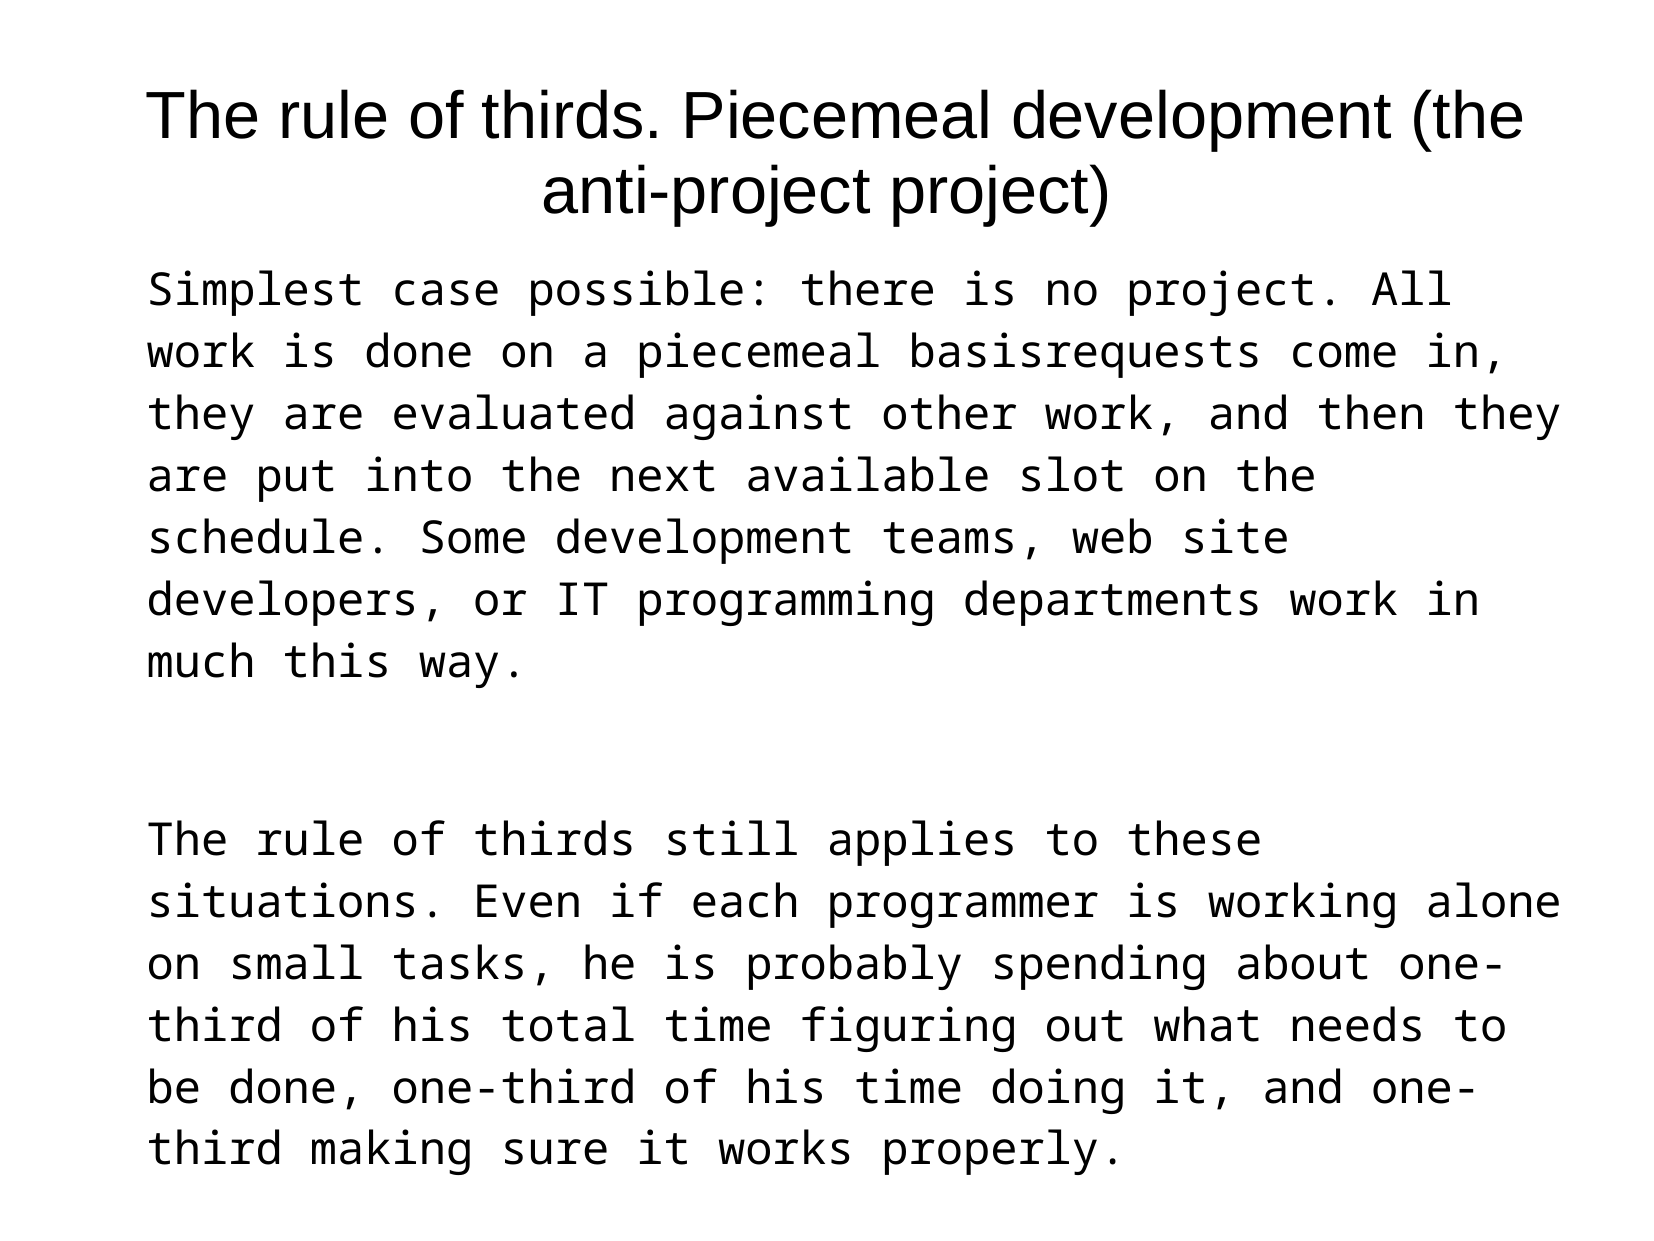

# The rule of thirds. Piecemeal development (the anti-project project)
Simplest case possible: there is no project. All work is done on a piecemeal basisrequests come in, they are evaluated against other work, and then they are put into the next available slot on the schedule. Some development teams, web site developers, or IT programming departments work in much this way.
The rule of thirds still applies to these situations. Even if each programmer is working alone on small tasks, he is probably spending about one-third of his total time figuring out what needs to be done, one-third of his time doing it, and one-third making sure it works properly.